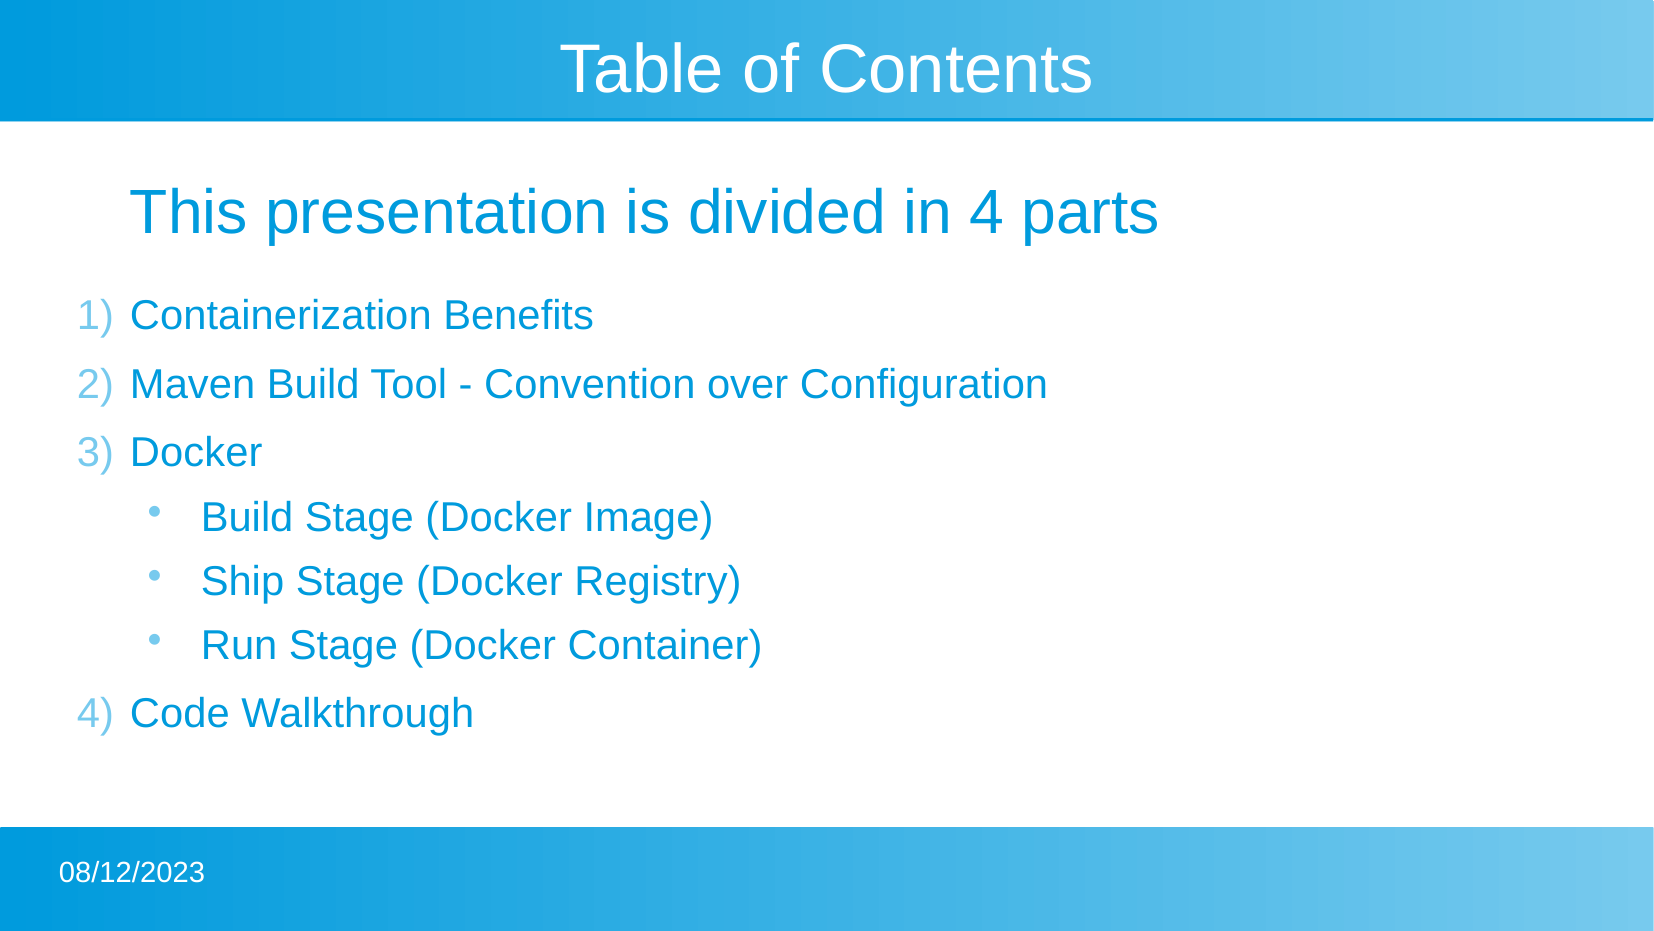

# Table of Contents
This presentation is divided in 4 parts
Containerization Benefits
Maven Build Tool - Convention over Configuration
Docker
Build Stage (Docker Image)
Ship Stage (Docker Registry)
Run Stage (Docker Container)
Code Walkthrough
08/12/2023